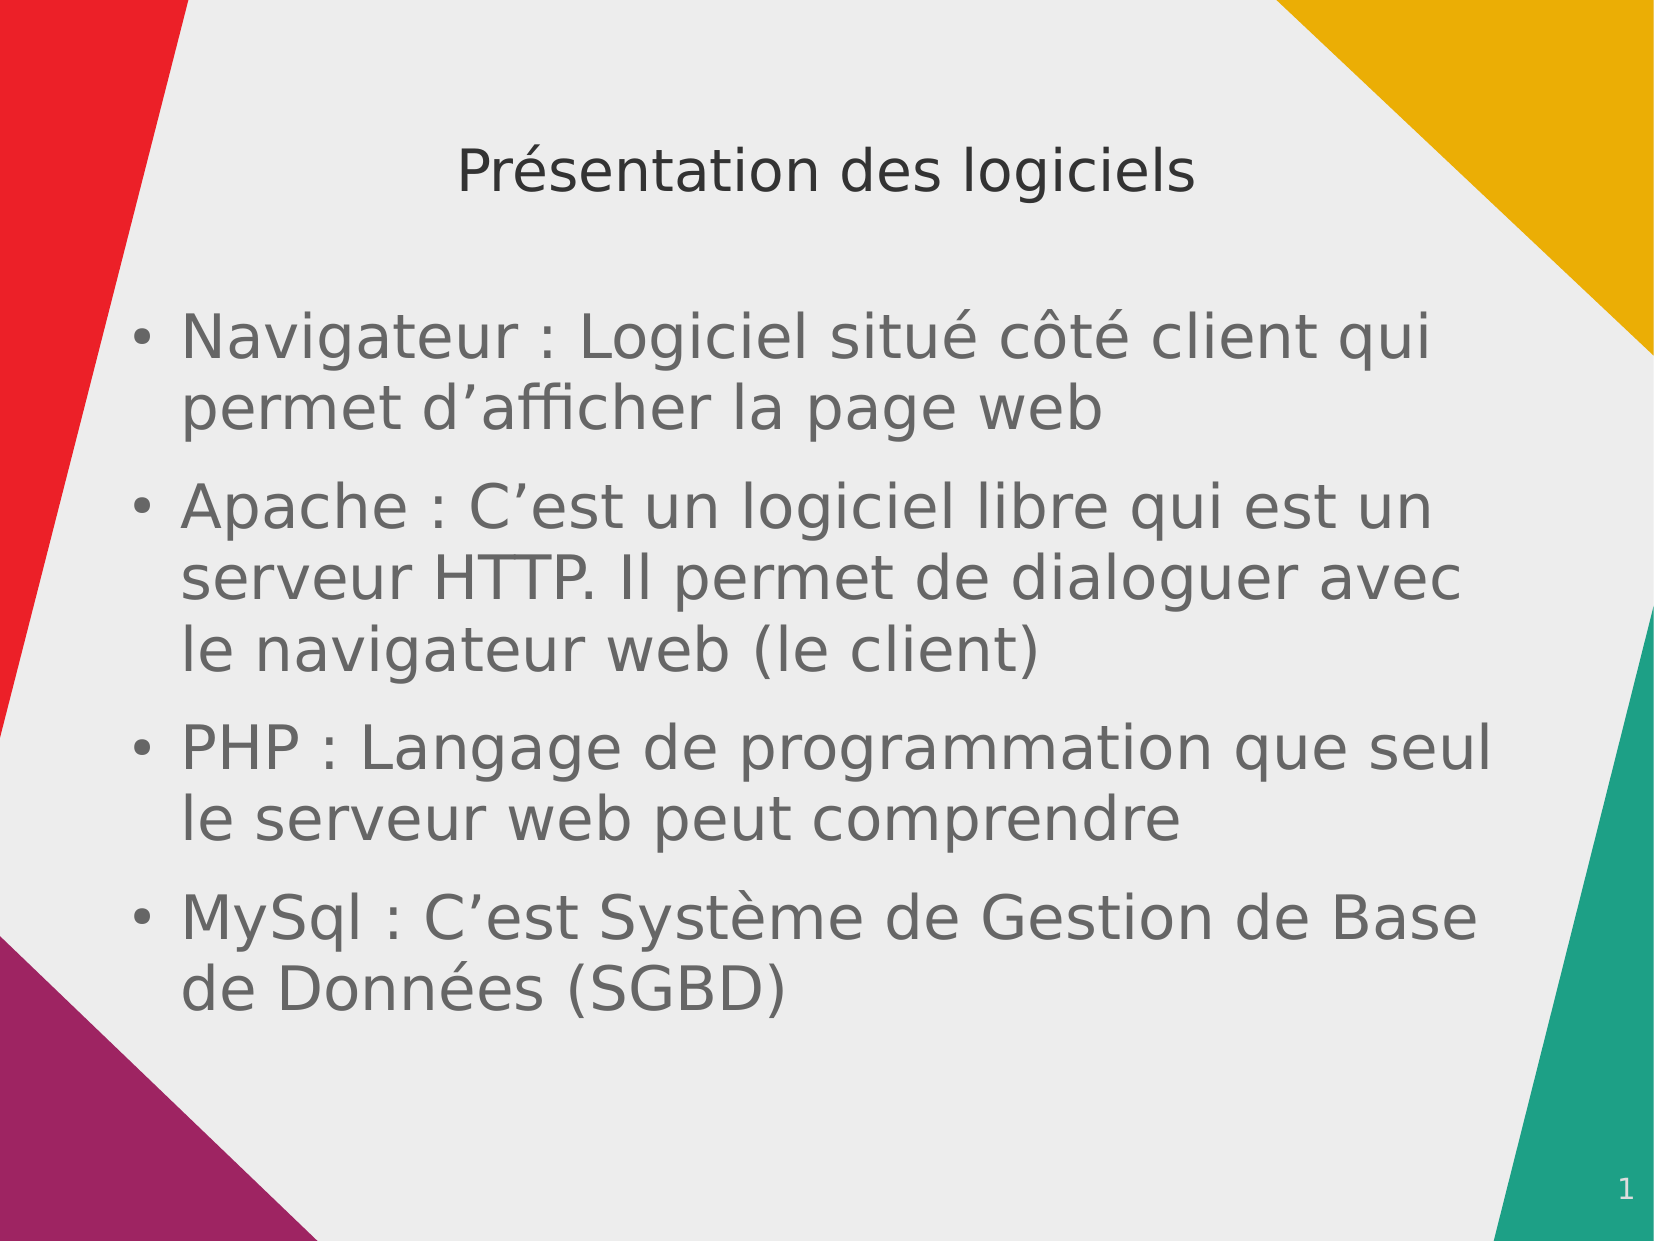

# Présentation des logiciels
Navigateur : Logiciel situé côté client qui permet d’afficher la page web
Apache : C’est un logiciel libre qui est un serveur HTTP. Il permet de dialoguer avec le navigateur web (le client)
PHP : Langage de programmation que seul le serveur web peut comprendre
MySql : C’est Système de Gestion de Base de Données (SGBD)
1